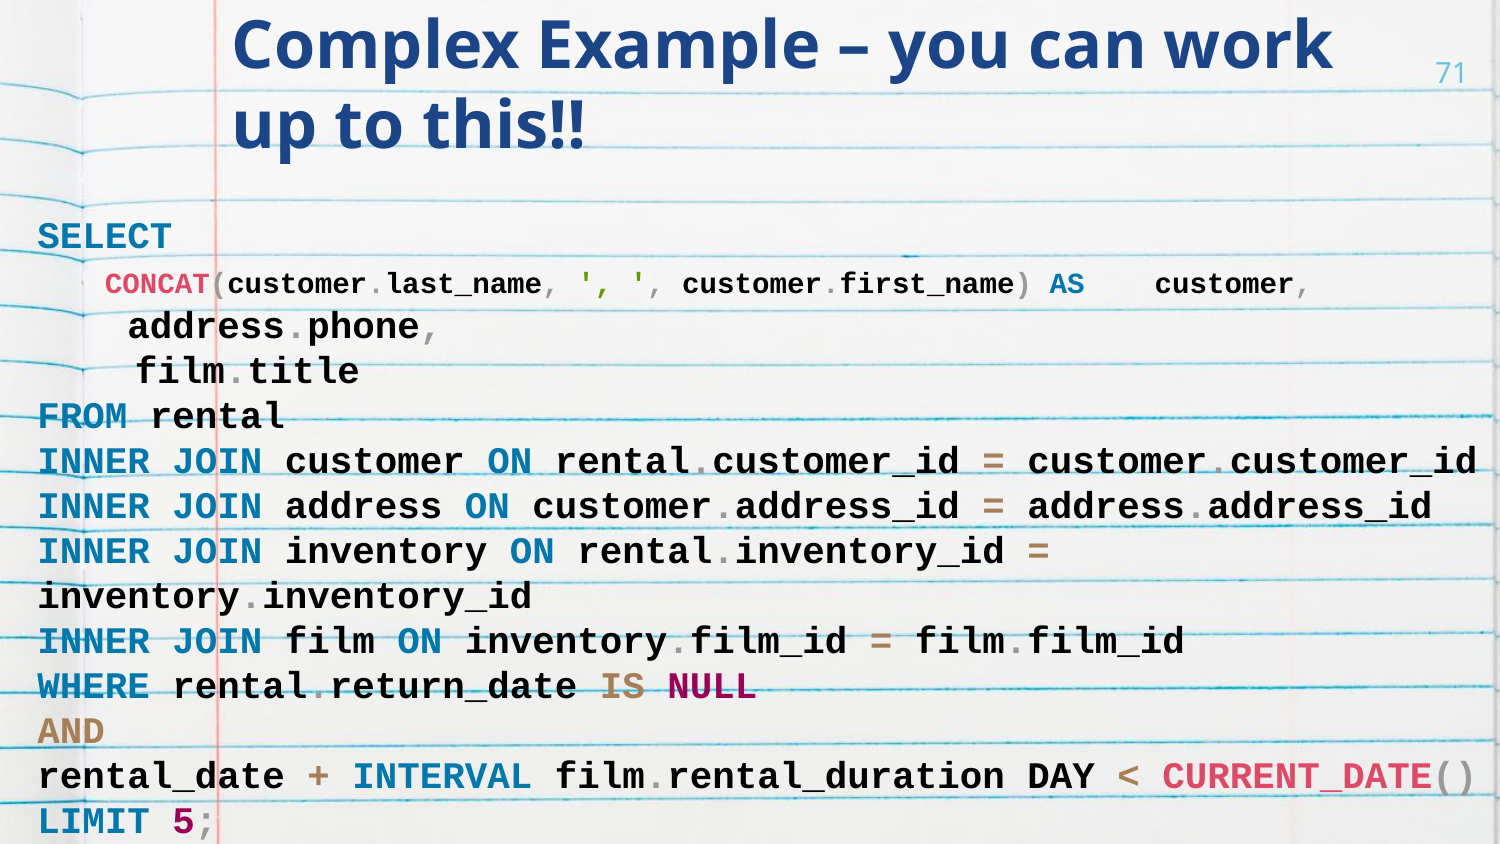

# Complex Example – you can work up to this!!
SELECT
 CONCAT(customer.last_name, ', ', customer.first_name) AS customer,
 address.phone,
	 film.title
FROM rental
INNER JOIN customer ON rental.customer_id = customer.customer_id
INNER JOIN address ON customer.address_id = address.address_id
INNER JOIN inventory ON rental.inventory_id = inventory.inventory_id
INNER JOIN film ON inventory.film_id = film.film_id
WHERE rental.return_date IS NULL
AND
rental_date + INTERVAL film.rental_duration DAY < CURRENT_DATE() LIMIT 5;